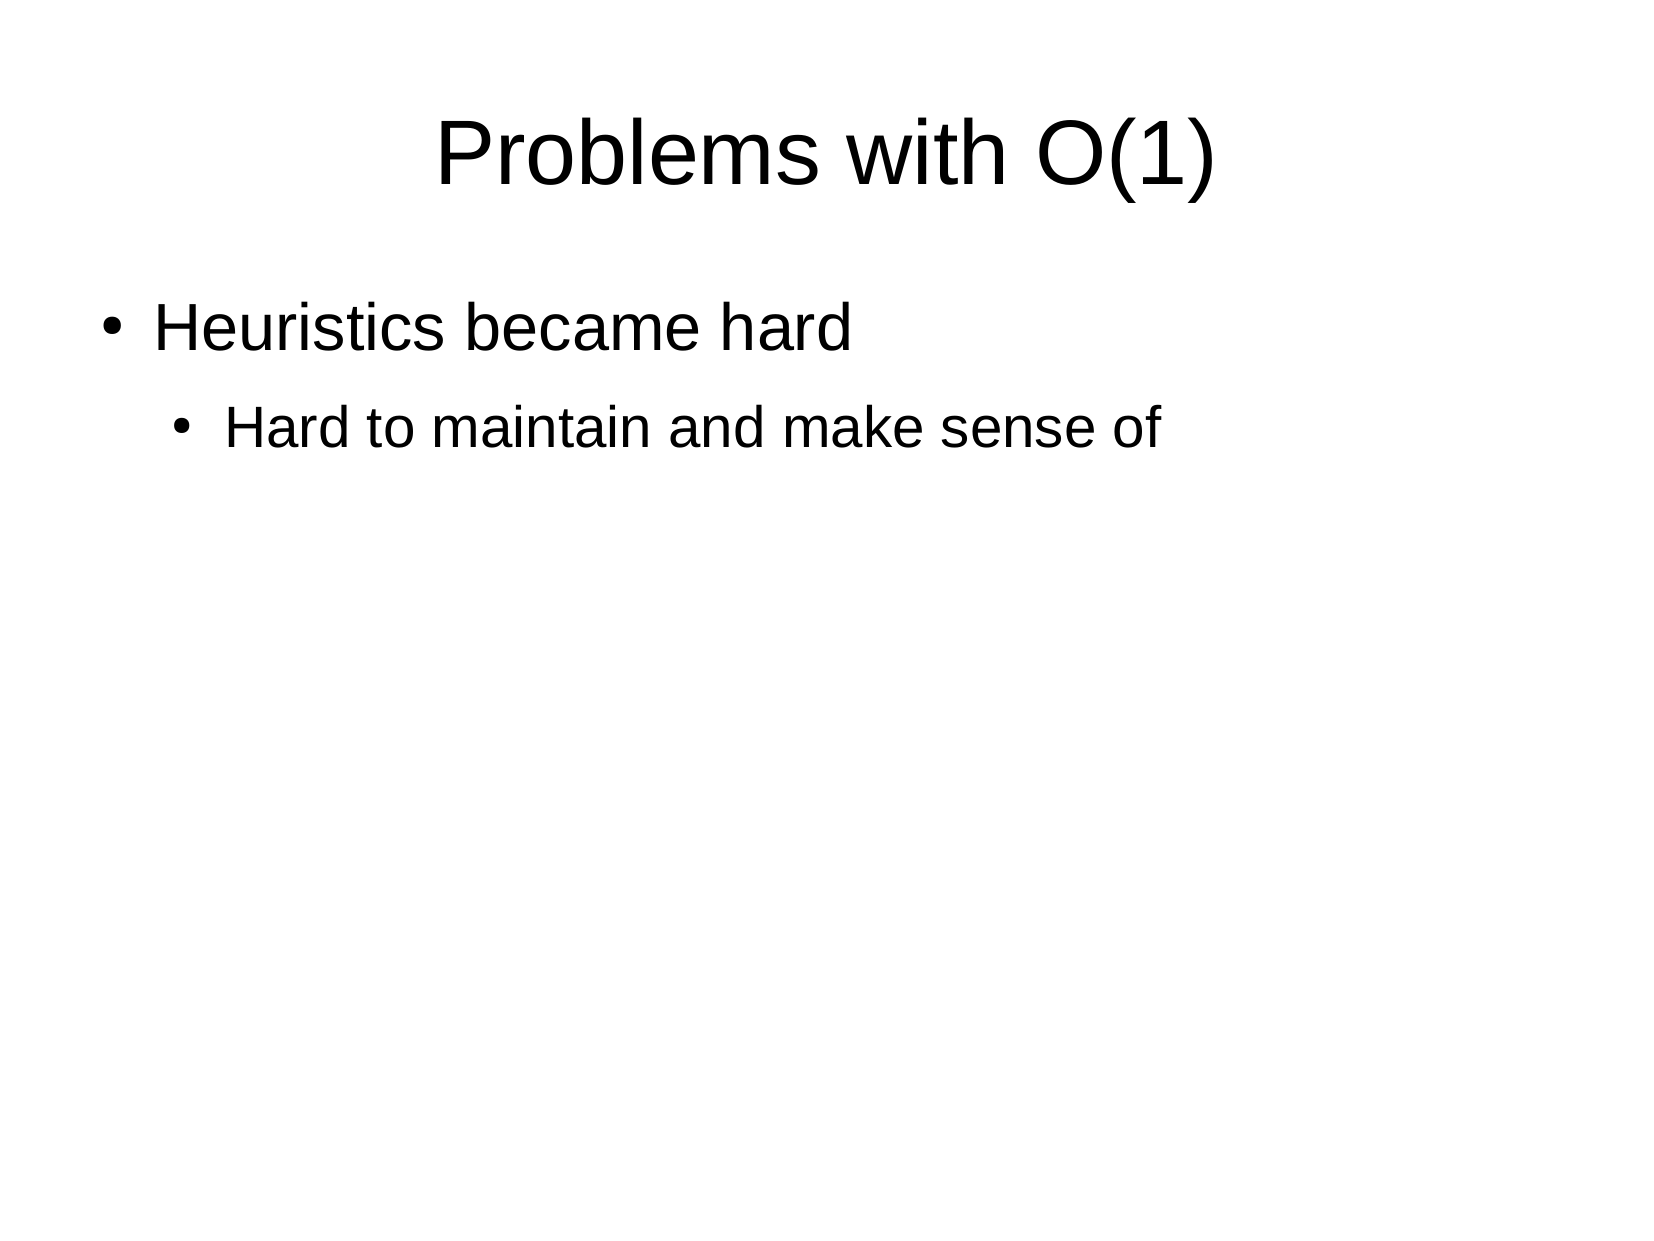

# Problems with O(1)
Heuristics became hard
Hard to maintain and make sense of